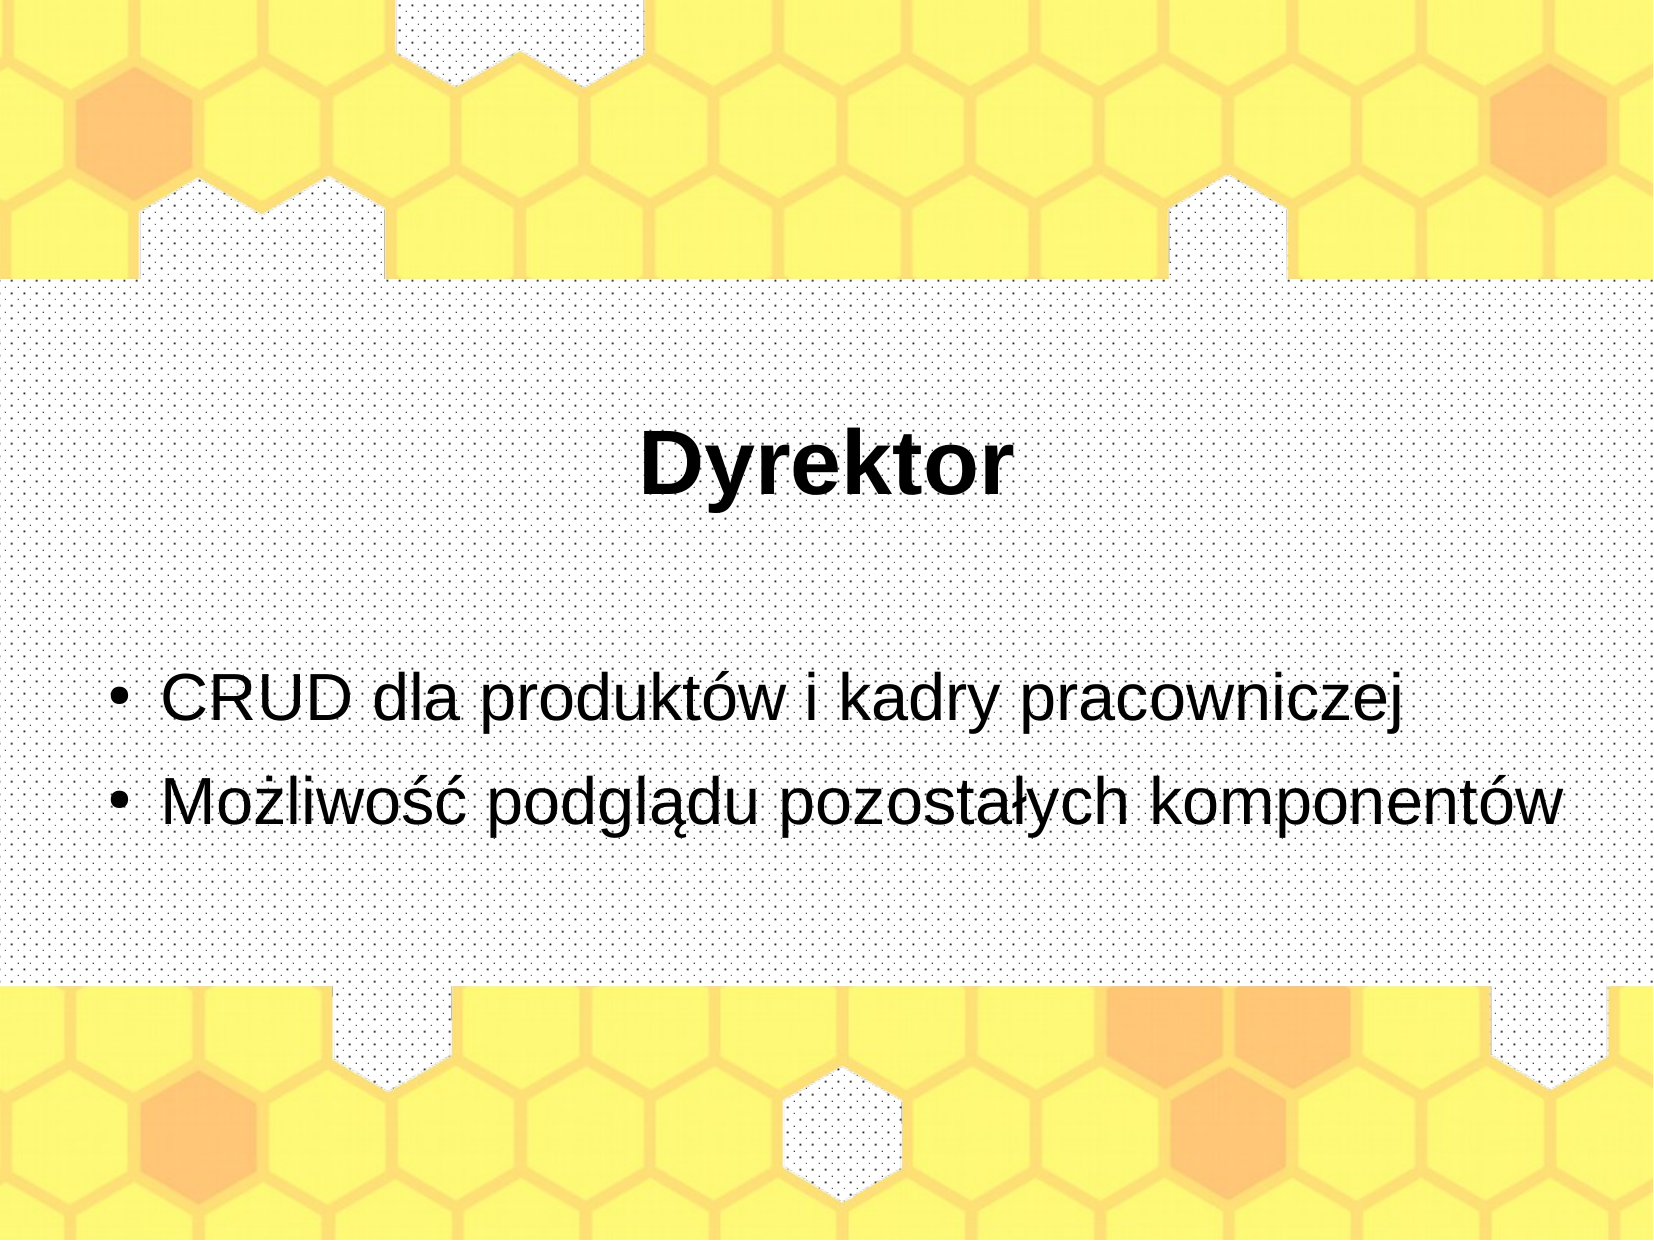

# Dyrektor
CRUD dla produktów i kadry pracowniczej
Możliwość podglądu pozostałych komponentów